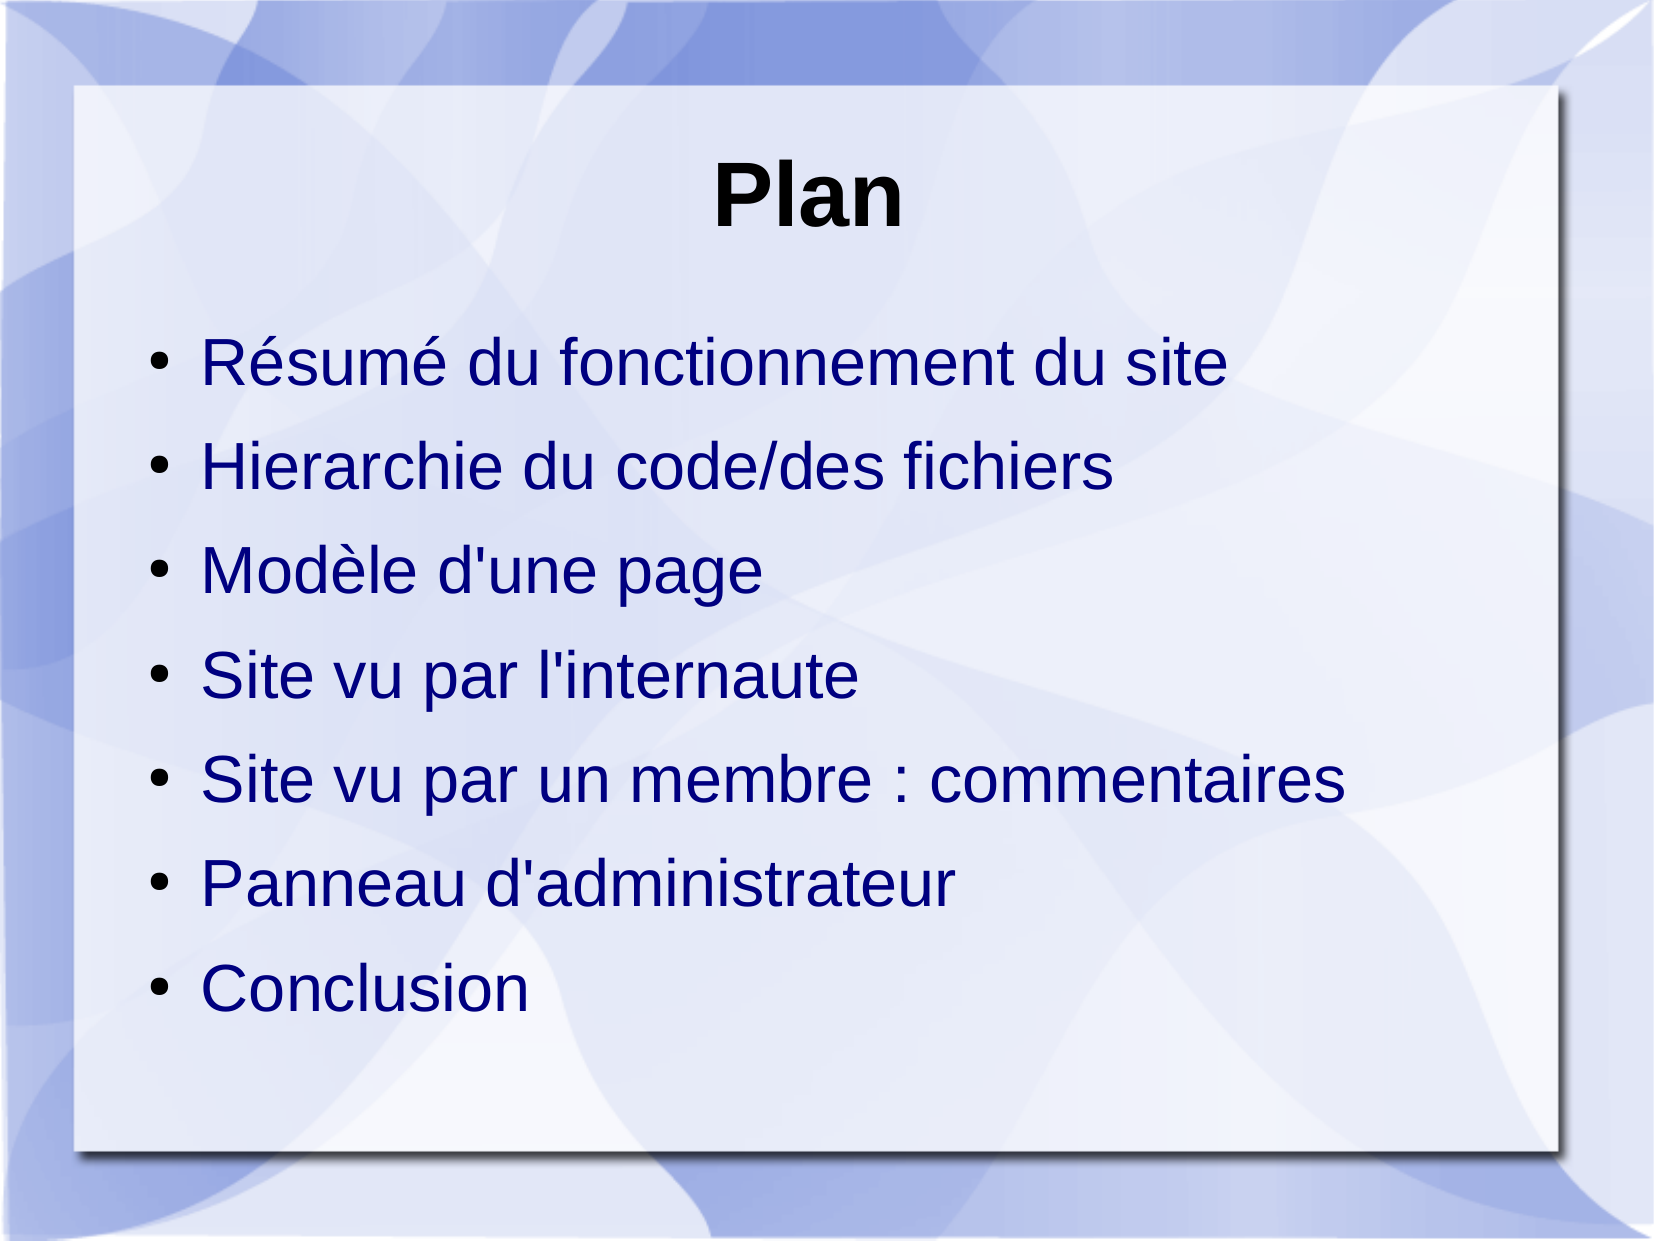

# Plan
Résumé du fonctionnement du site
Hierarchie du code/des fichiers
Modèle d'une page
Site vu par l'internaute
Site vu par un membre : commentaires
Panneau d'administrateur
Conclusion